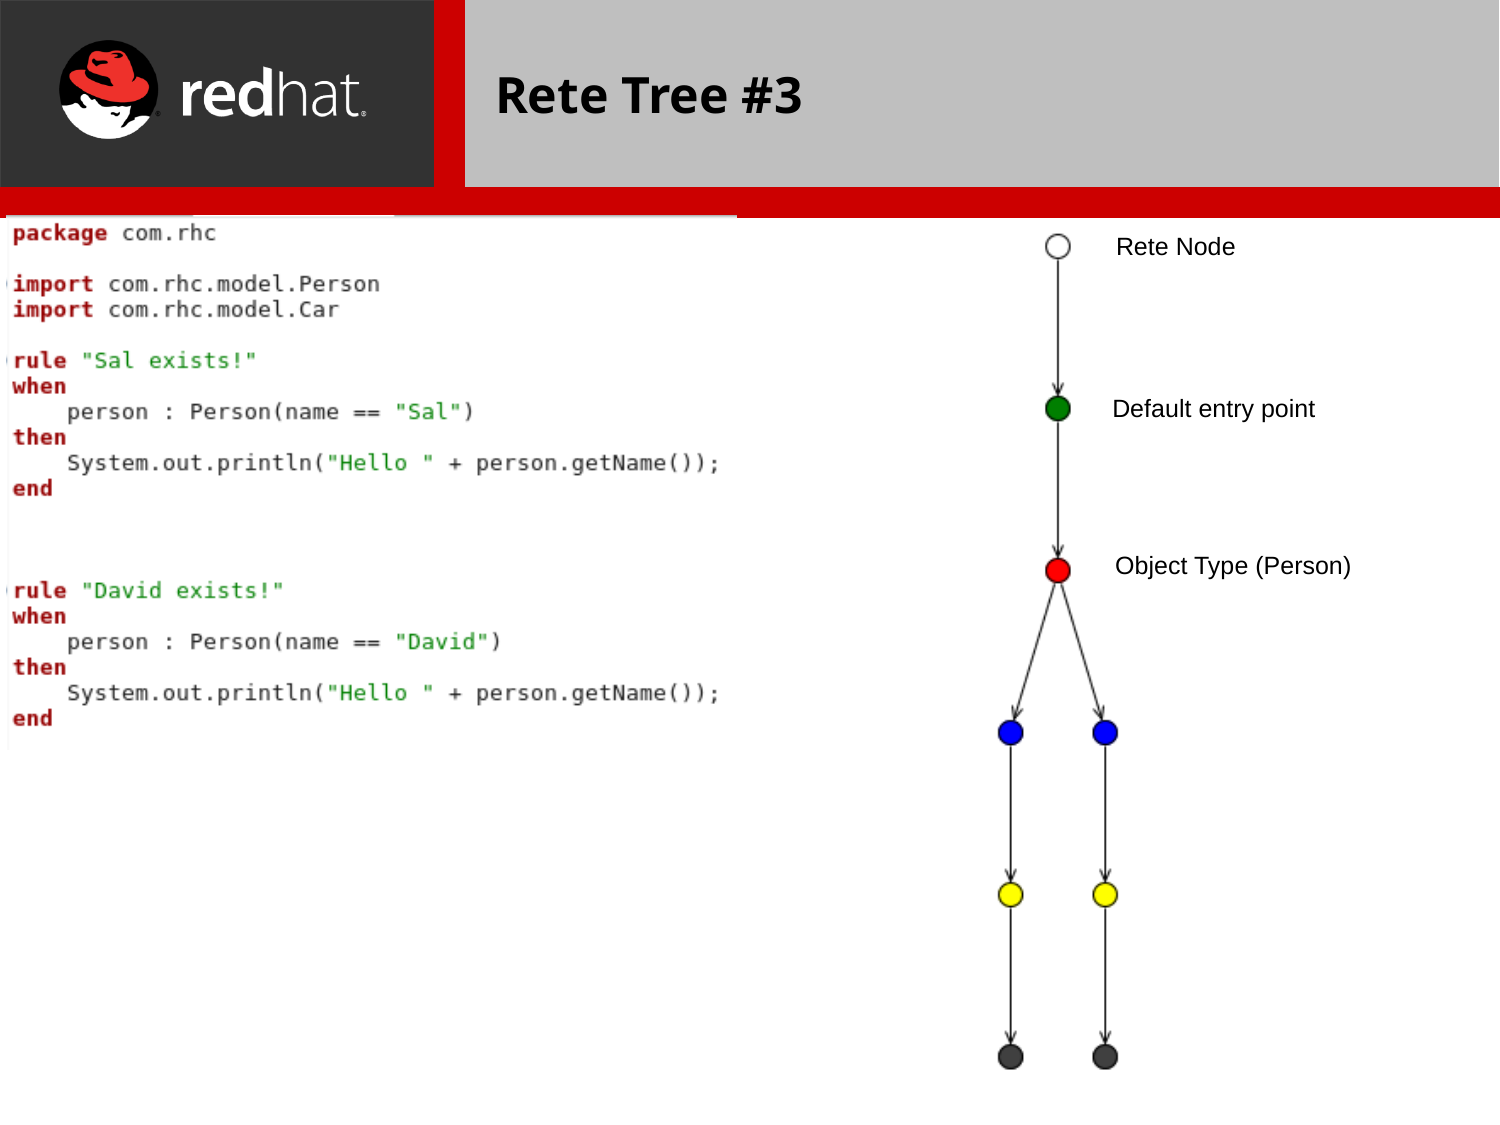

# Rete Tree #3
Rete Node
Default entry point
Object Type (Person)